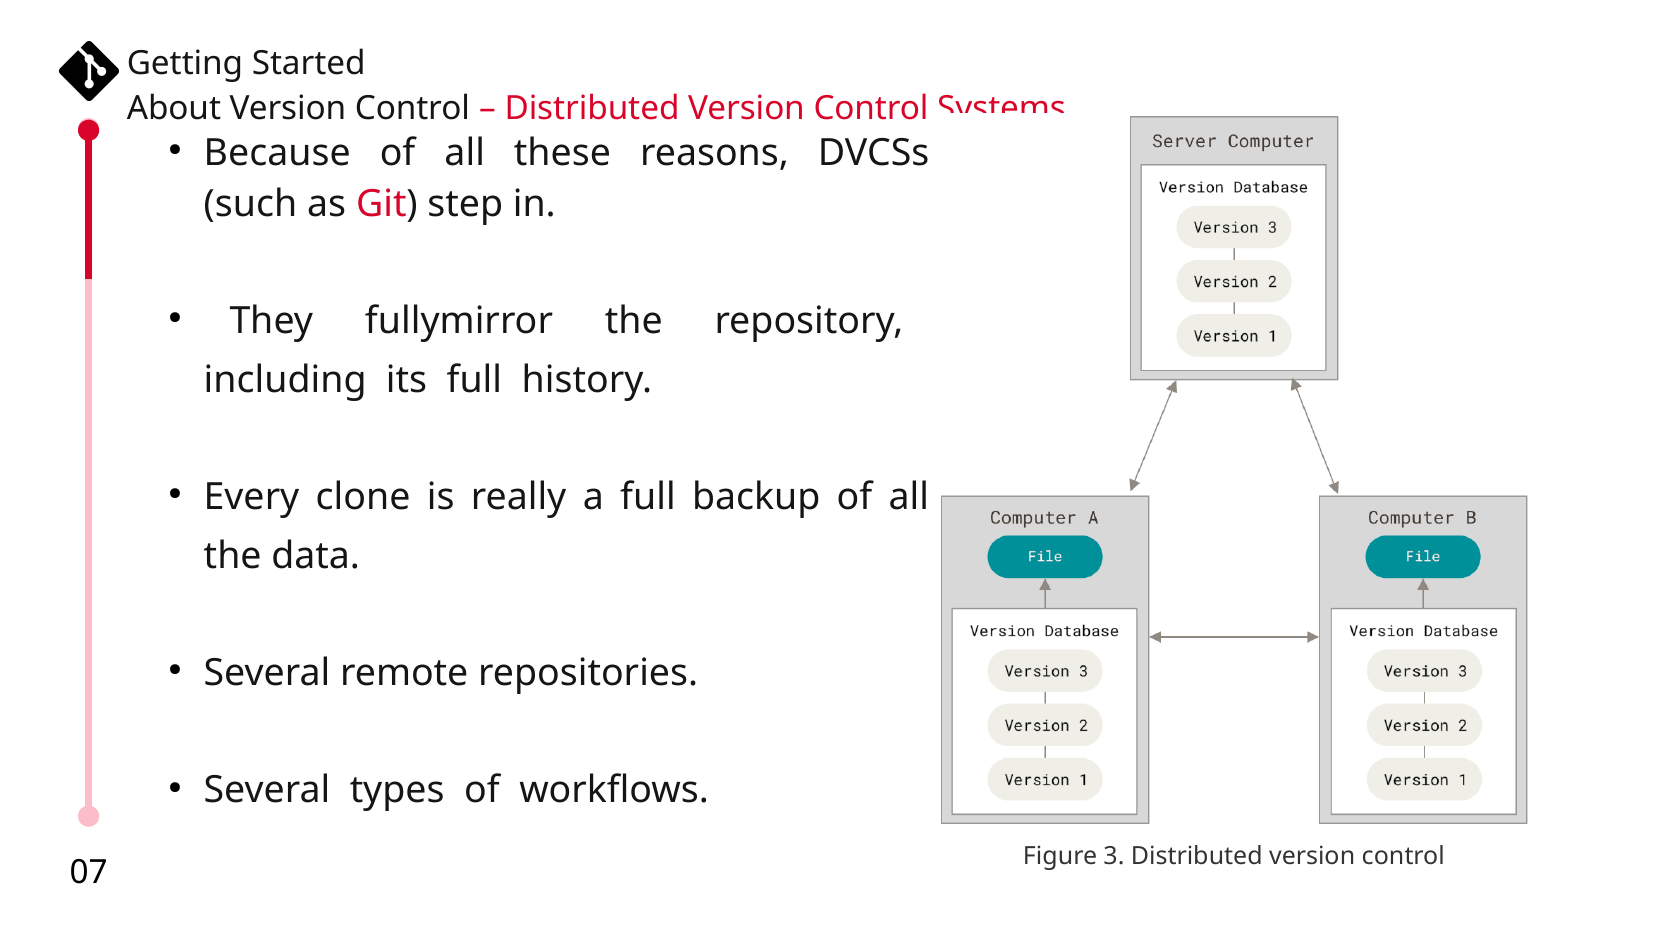

Getting Started
About Version Control – Distributed Version Control Systems
Because of all these reasons, DVCSs (such as Git) step in.
 They fullymirror the repository, including its full history.
Every clone is really a full backup of all the data.
Several remote repositories.
Several types of workflows.
Figure 3. Distributed version control
07